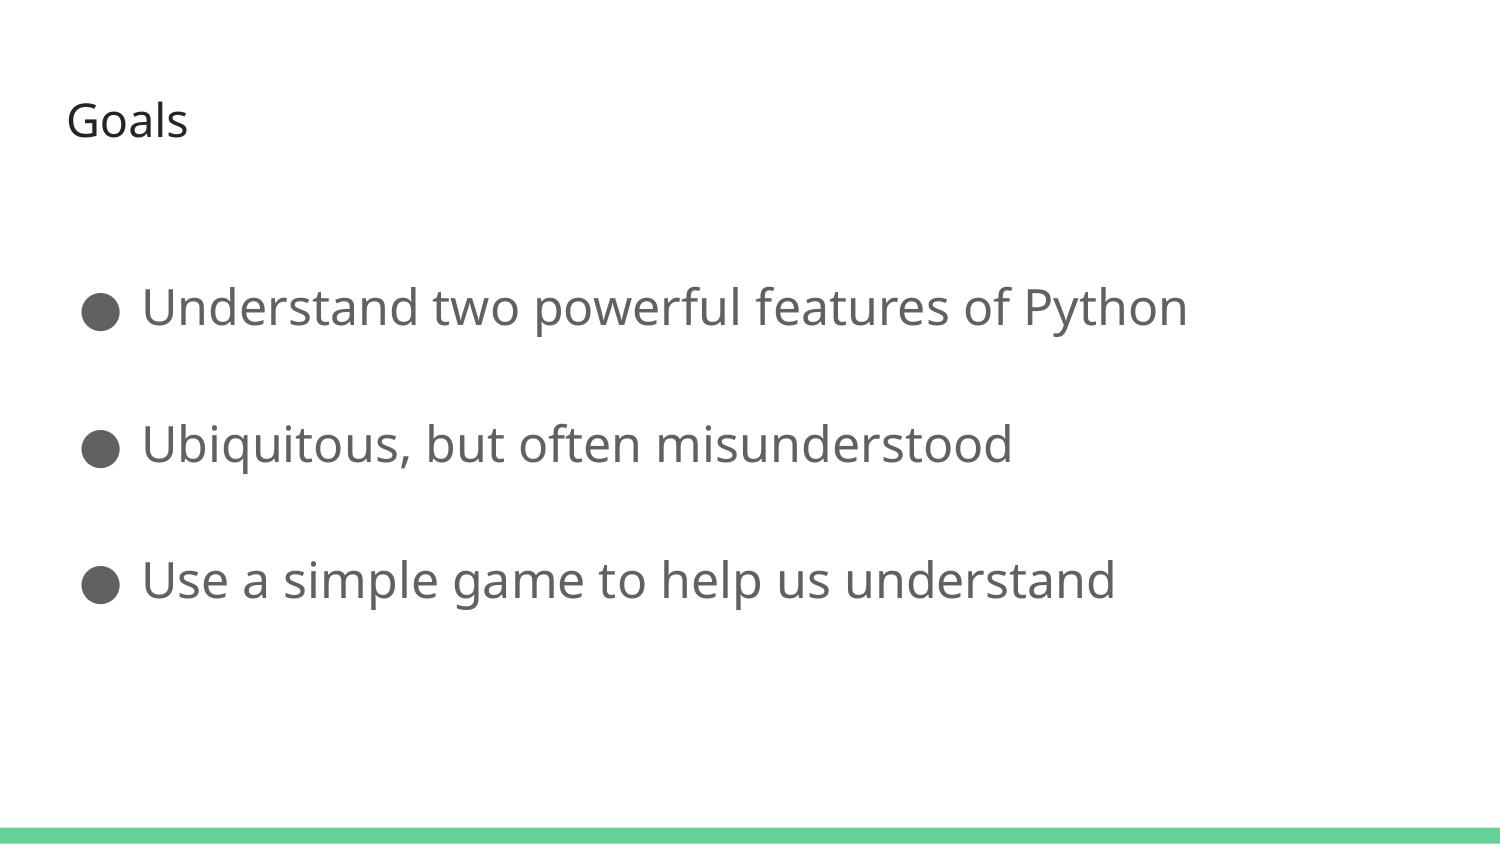

# Goals
Understand two powerful features of Python
Ubiquitous, but often misunderstood
Use a simple game to help us understand